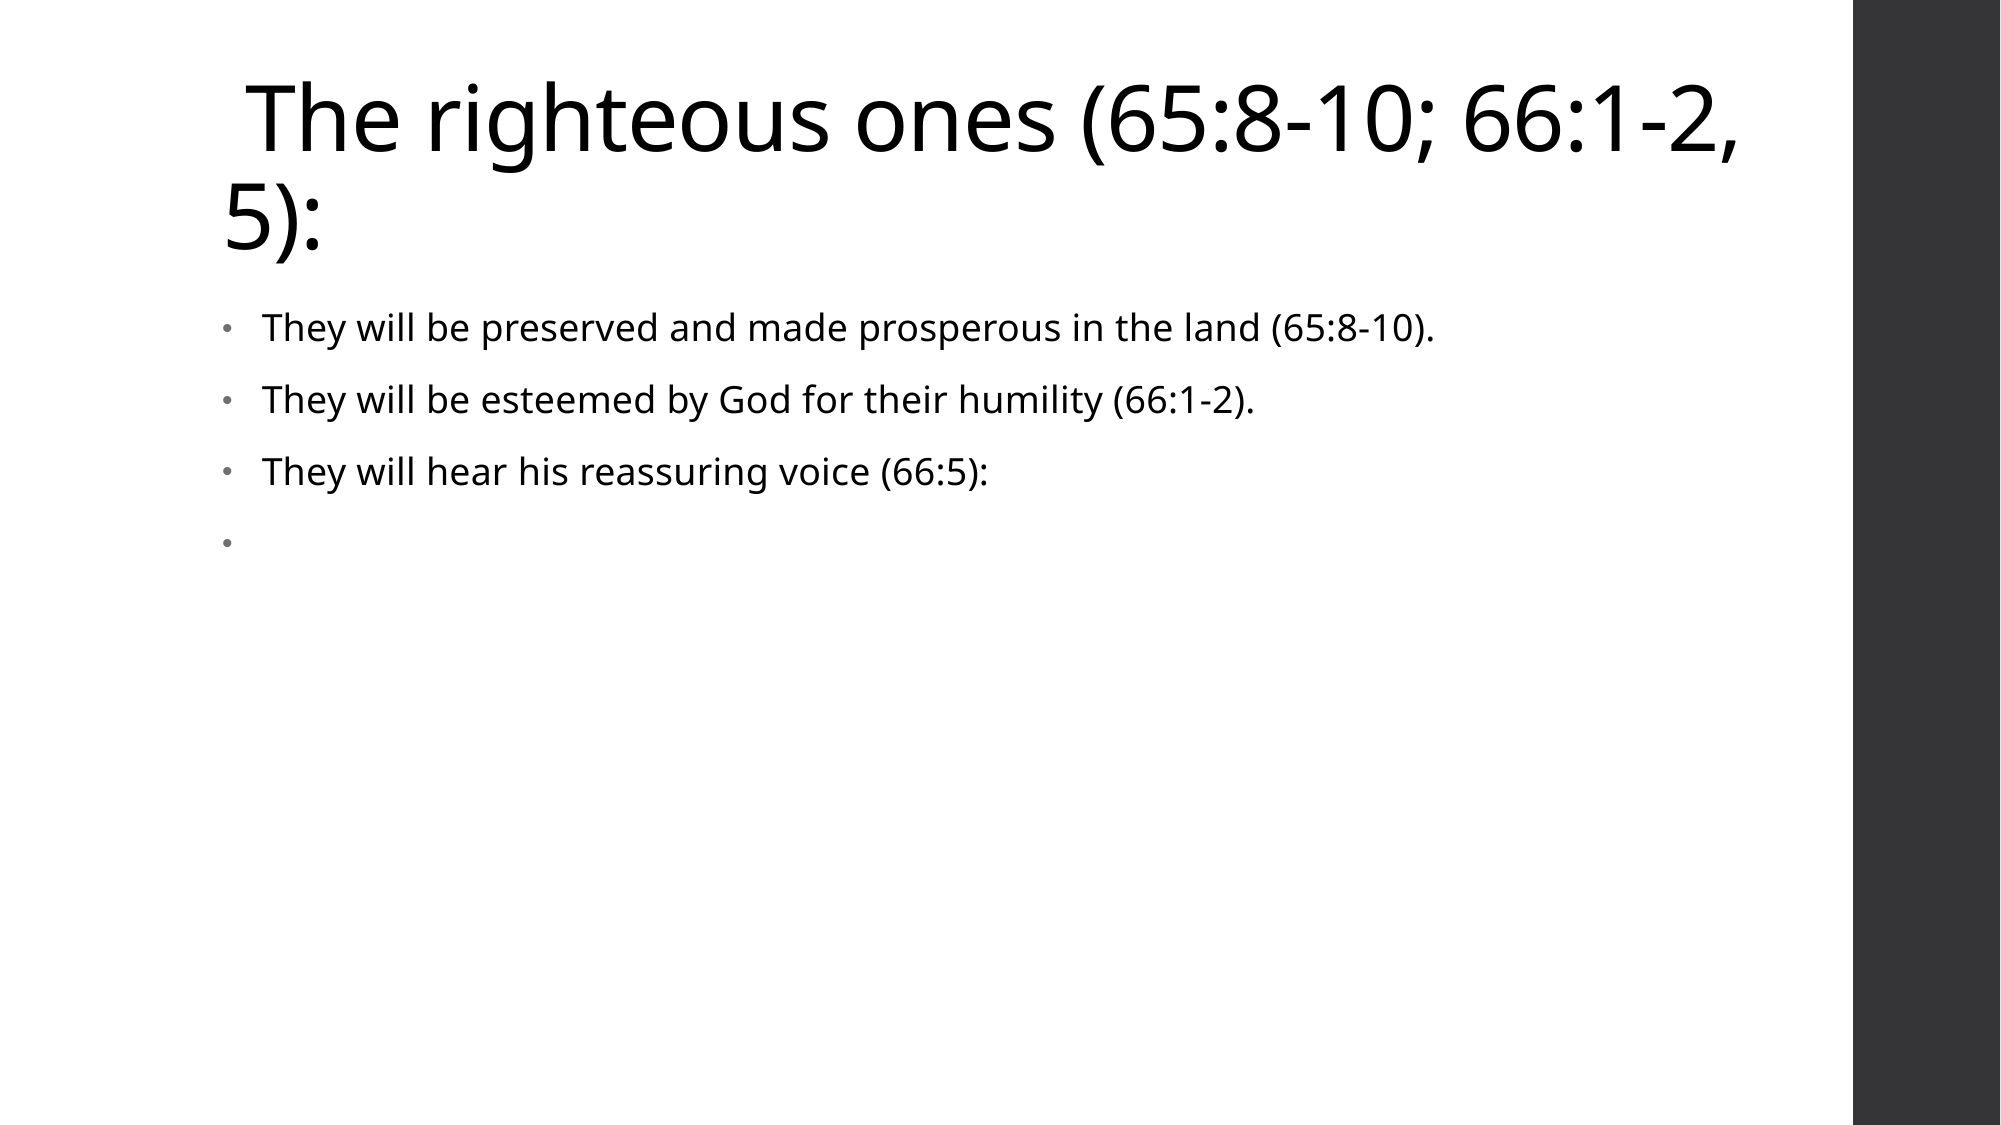

# The righteous ones (65:8-10; 66:1-2, 5):
 They will be preserved and made prosperous in the land (65:8-10).
 They will be esteemed by God for their humility (66:1-2).
 They will hear his reassuring voice (66:5):